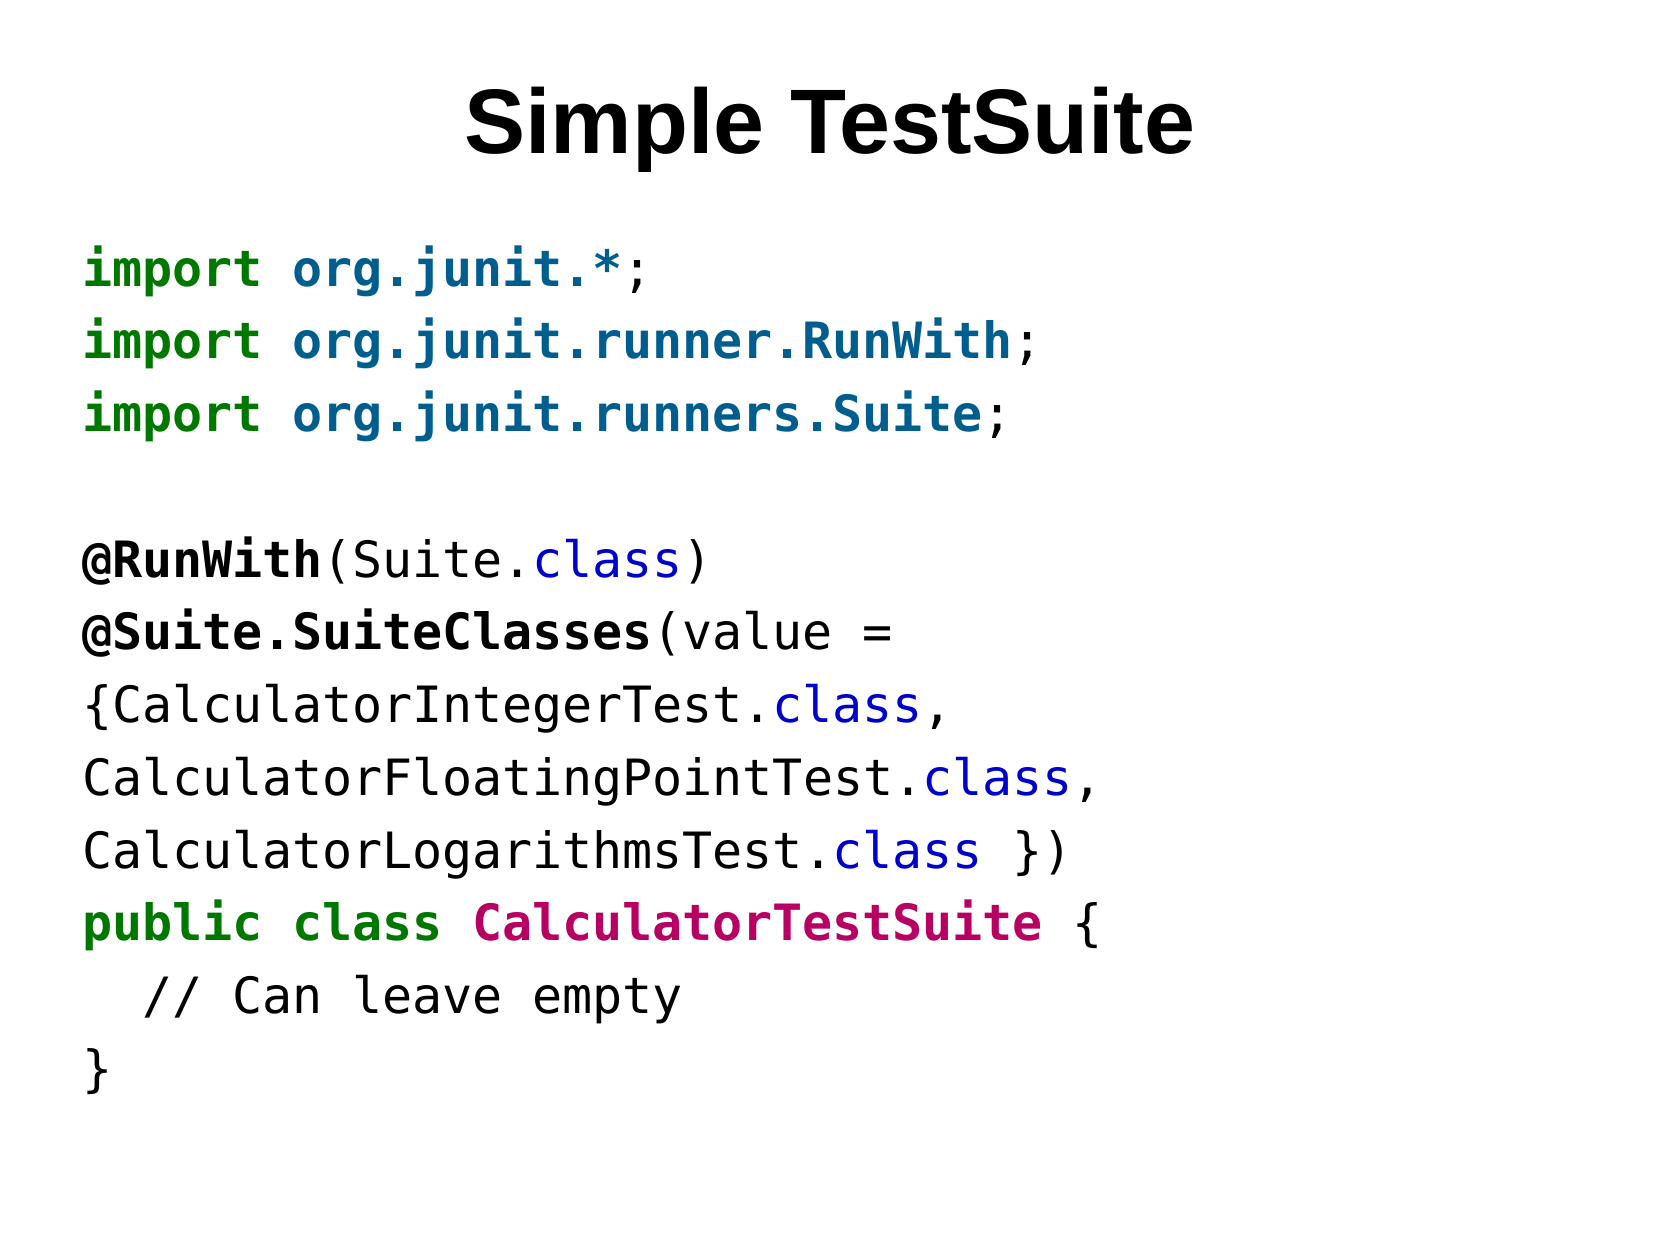

# Simple TestSuite
import org.junit.*;
import org.junit.runner.RunWith;
import org.junit.runners.Suite;
@RunWith(Suite.class)
@Suite.SuiteClasses(value = {CalculatorIntegerTest.class, CalculatorFloatingPointTest.class, CalculatorLogarithmsTest.class })
public class CalculatorTestSuite {
 // Can leave empty
}